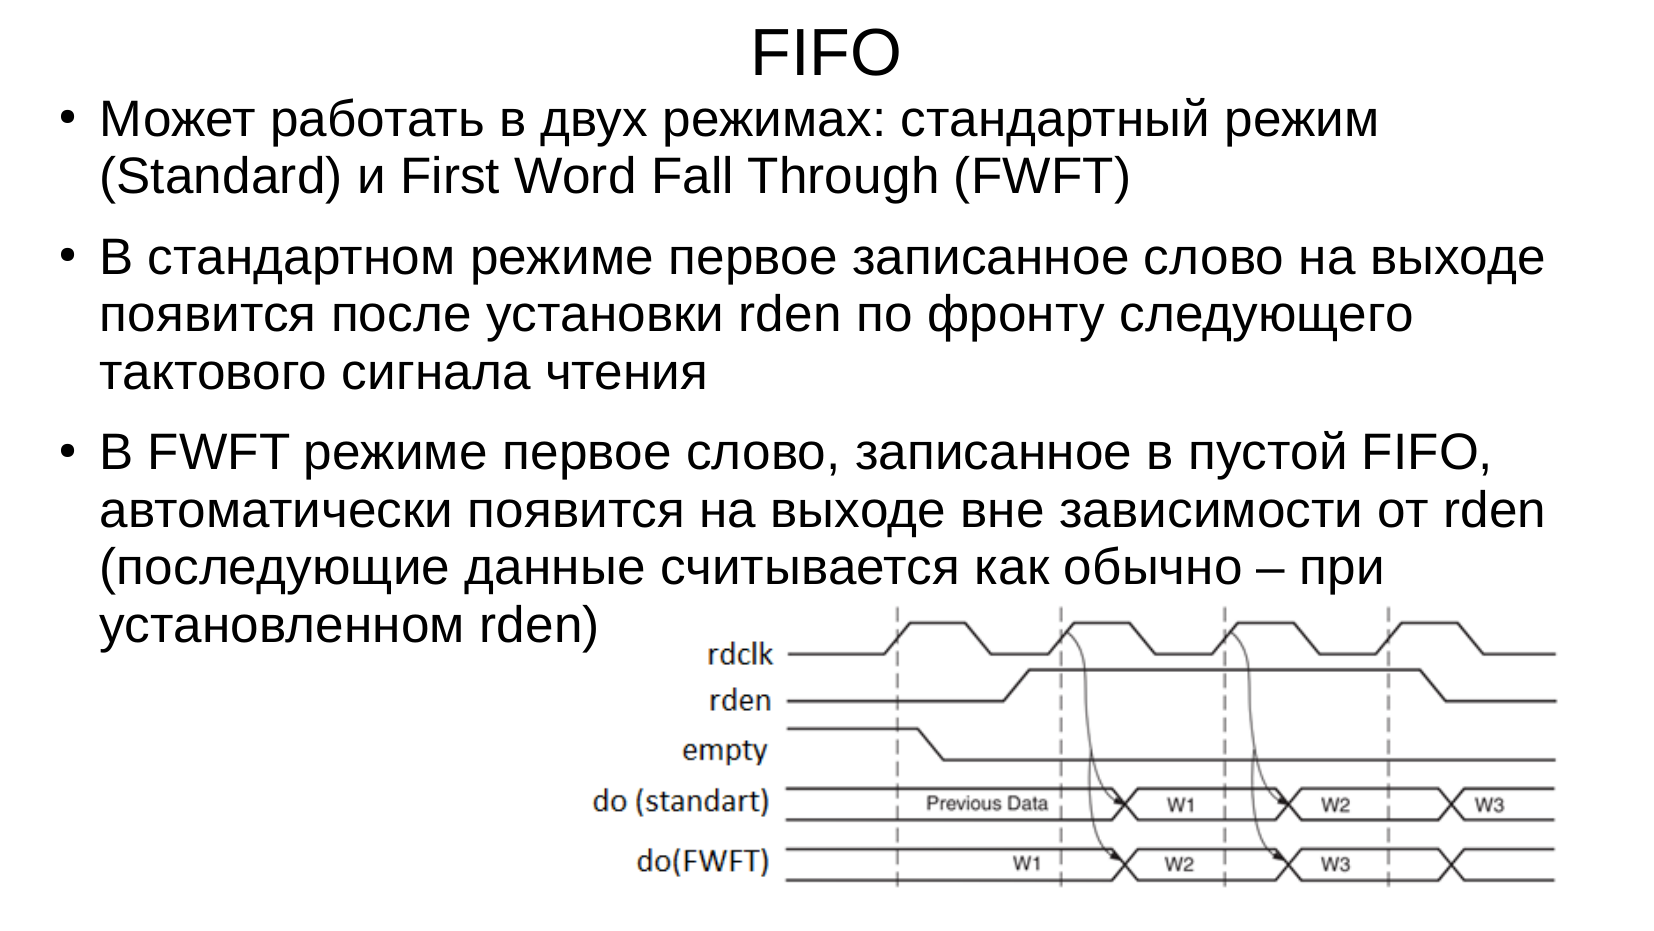

FIFO
# Может работать в двух режимах: стандартный режим (Standard) и First Word Fall Through (FWFT)
В стандартном режиме первое записанное слово на выходе появится после установки rden по фронту следующего тактового сигнала чтения
В FWFT режиме первое слово, записанное в пустой FIFO, автоматически появится на выходе вне зависимости от rden (последующие данные считывается как обычно – при установленном rden)